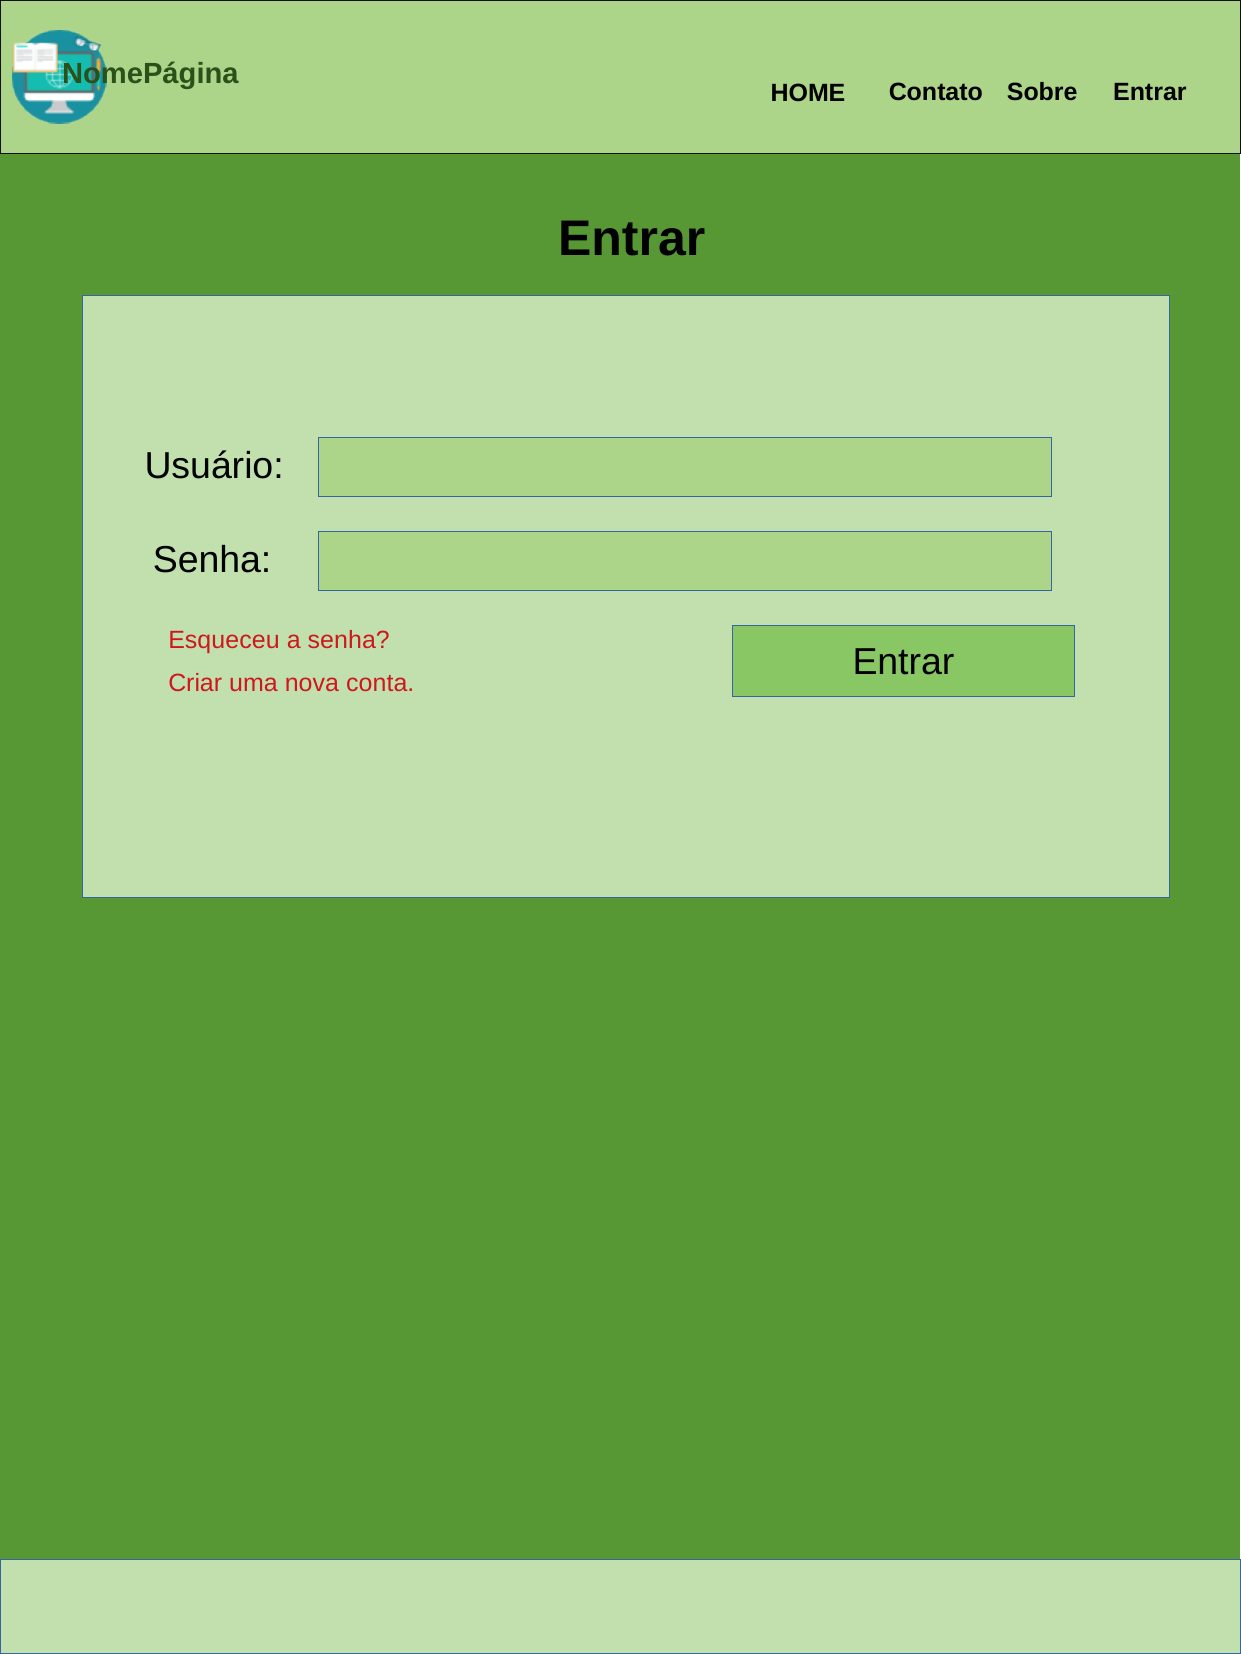

NomePágina
Contato
Sobre
Entrar
HOME
Entrar
Usuário:
Senha:
Esqueceu a senha?
Entrar
Criar uma nova conta.